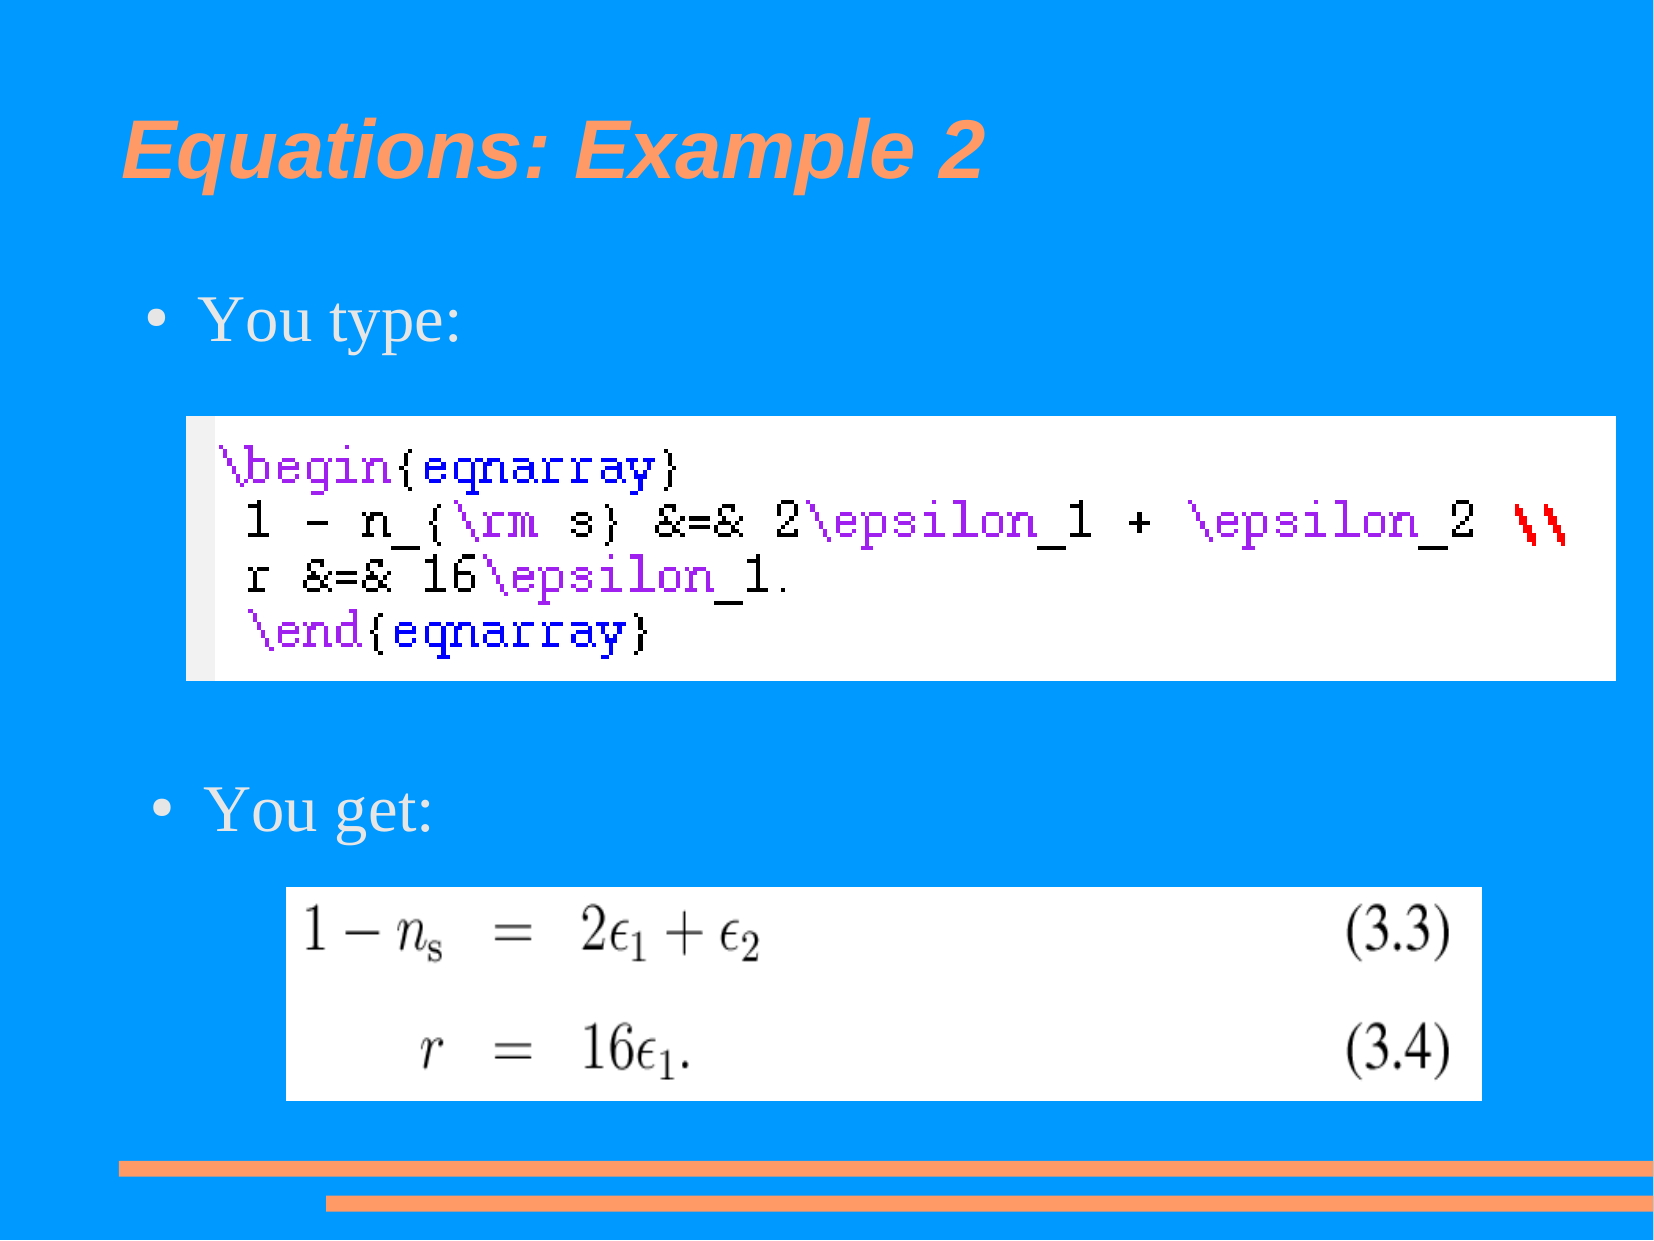

# Equations: Example 2
You type:
You get: